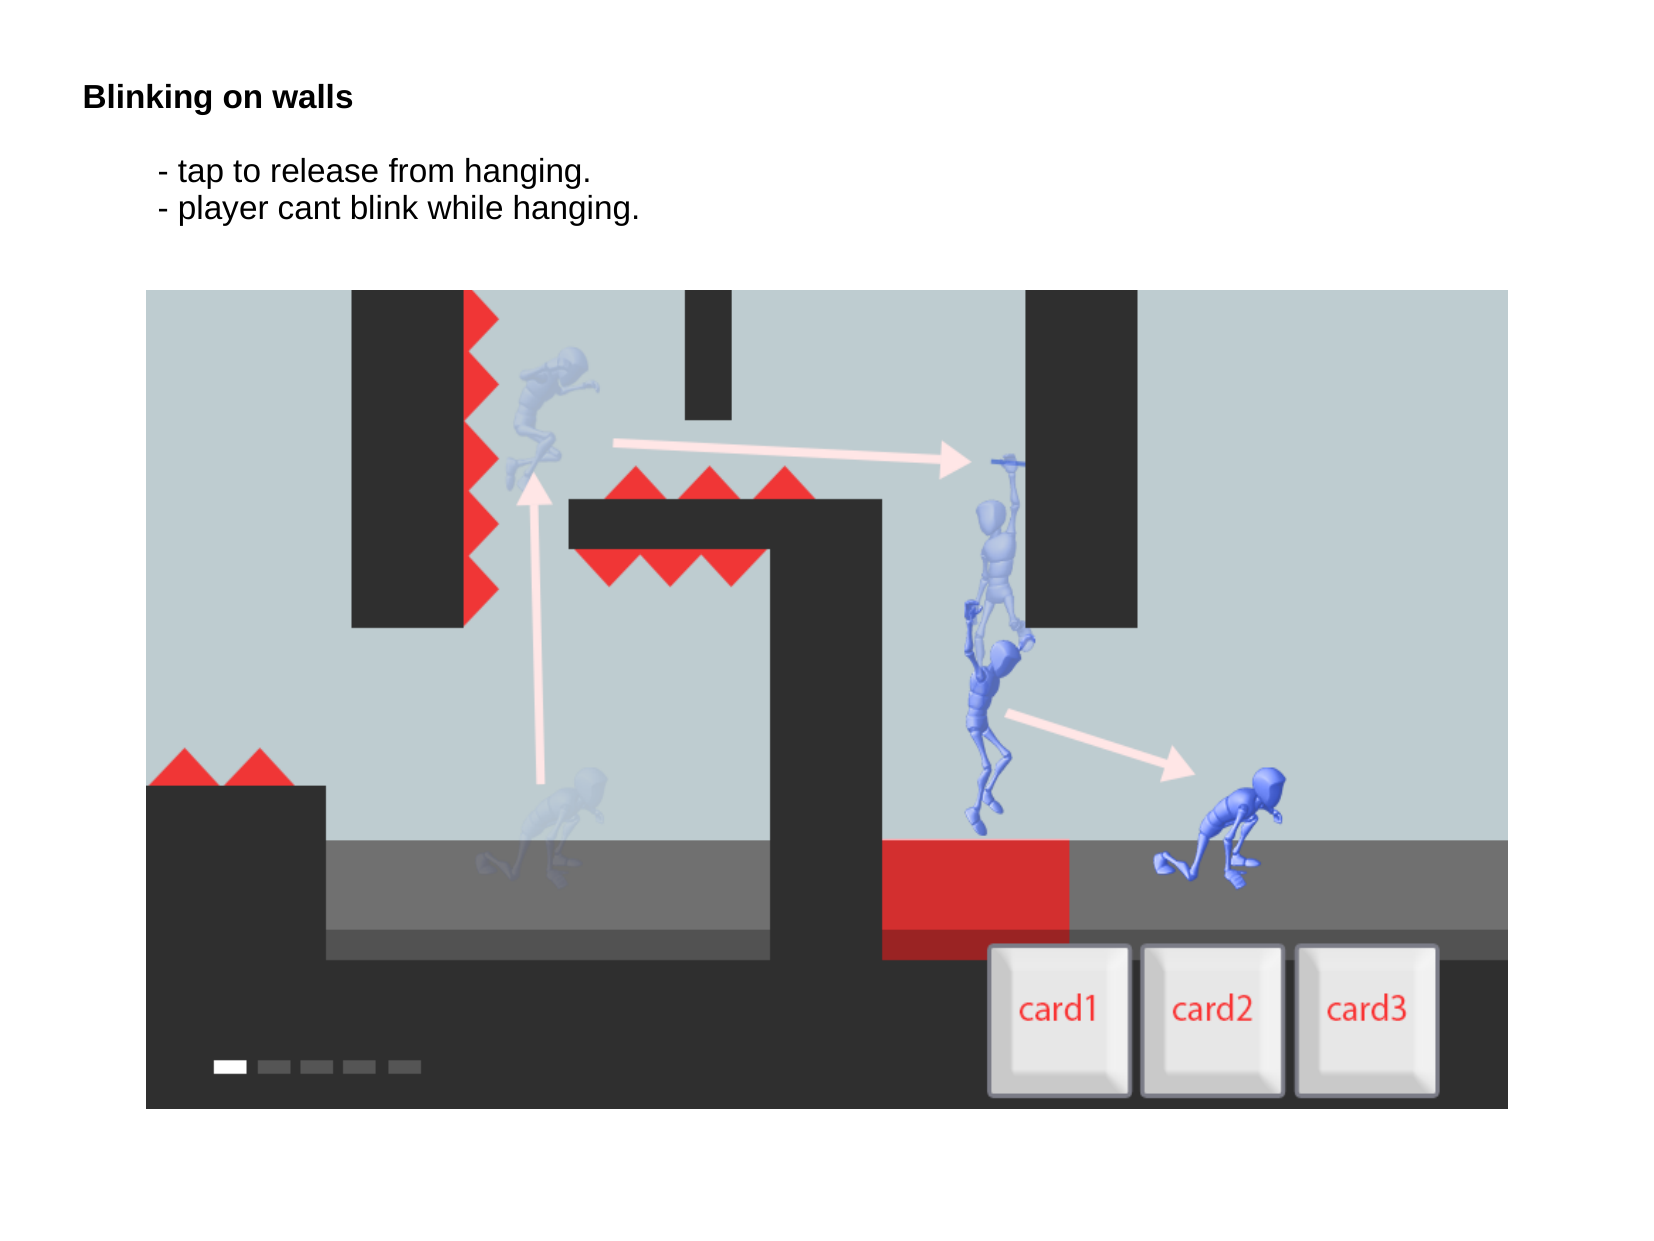

# Blinking on walls - tap to release from hanging. - player cant blink while hanging.